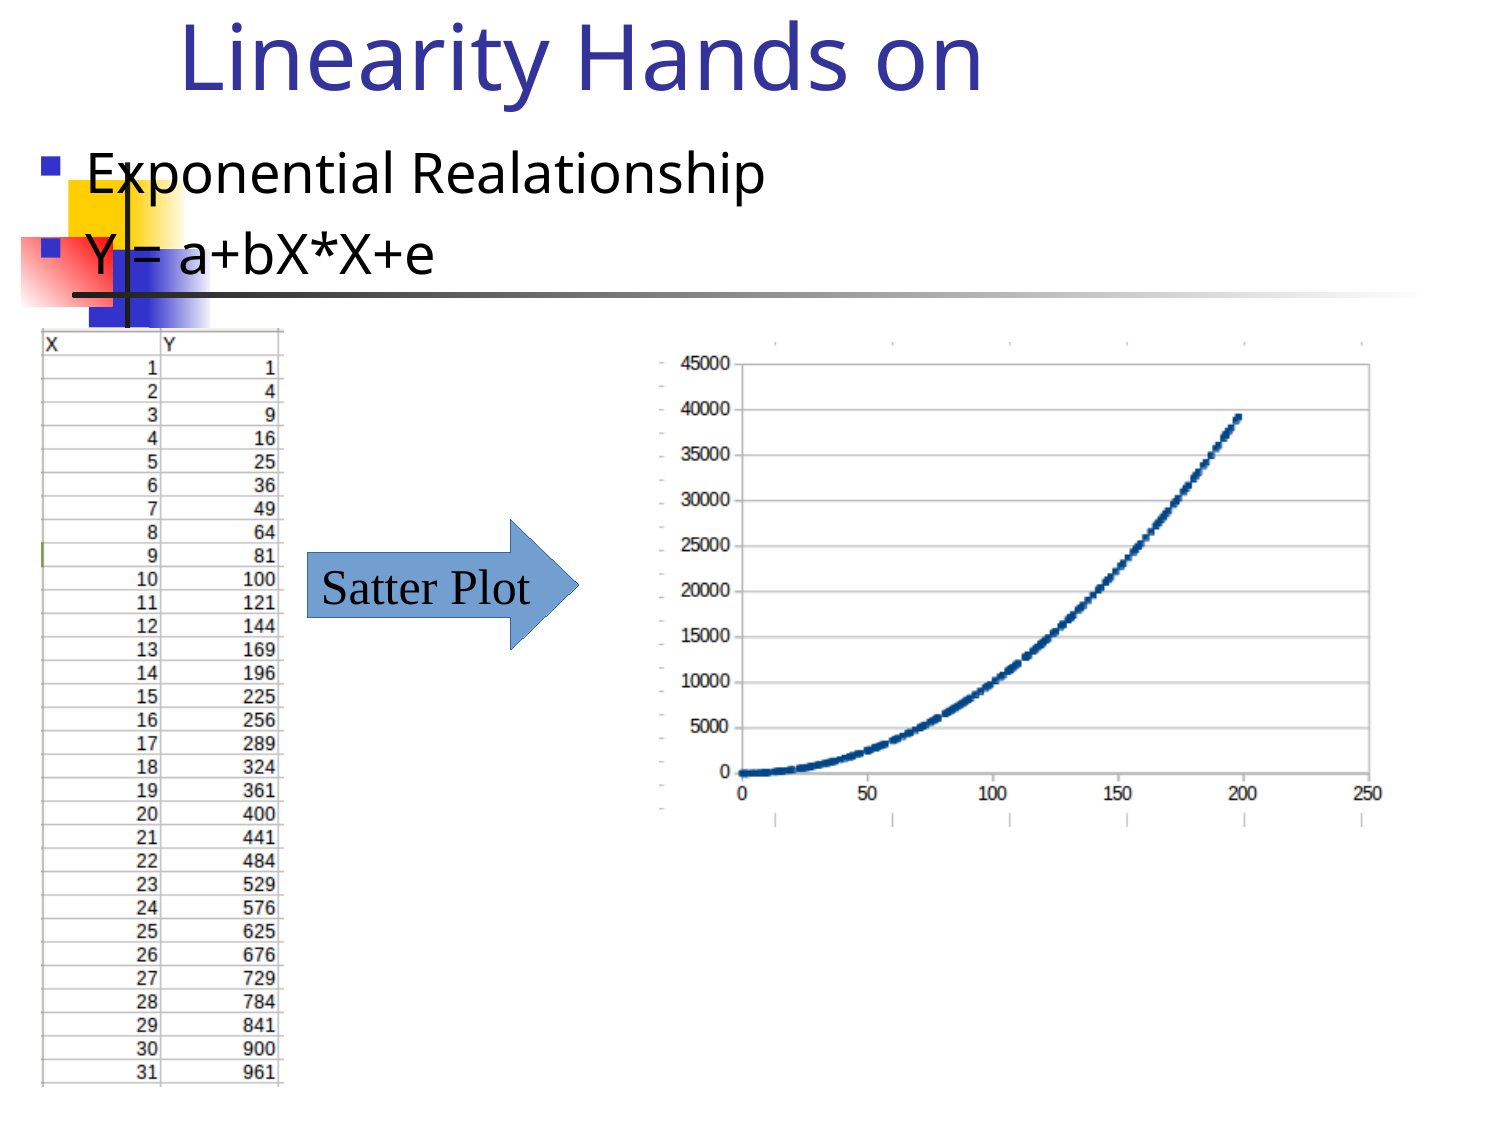

# Linearity Hands on
Exponential Realationship
Y = a+bX*X+e
Satter Plot